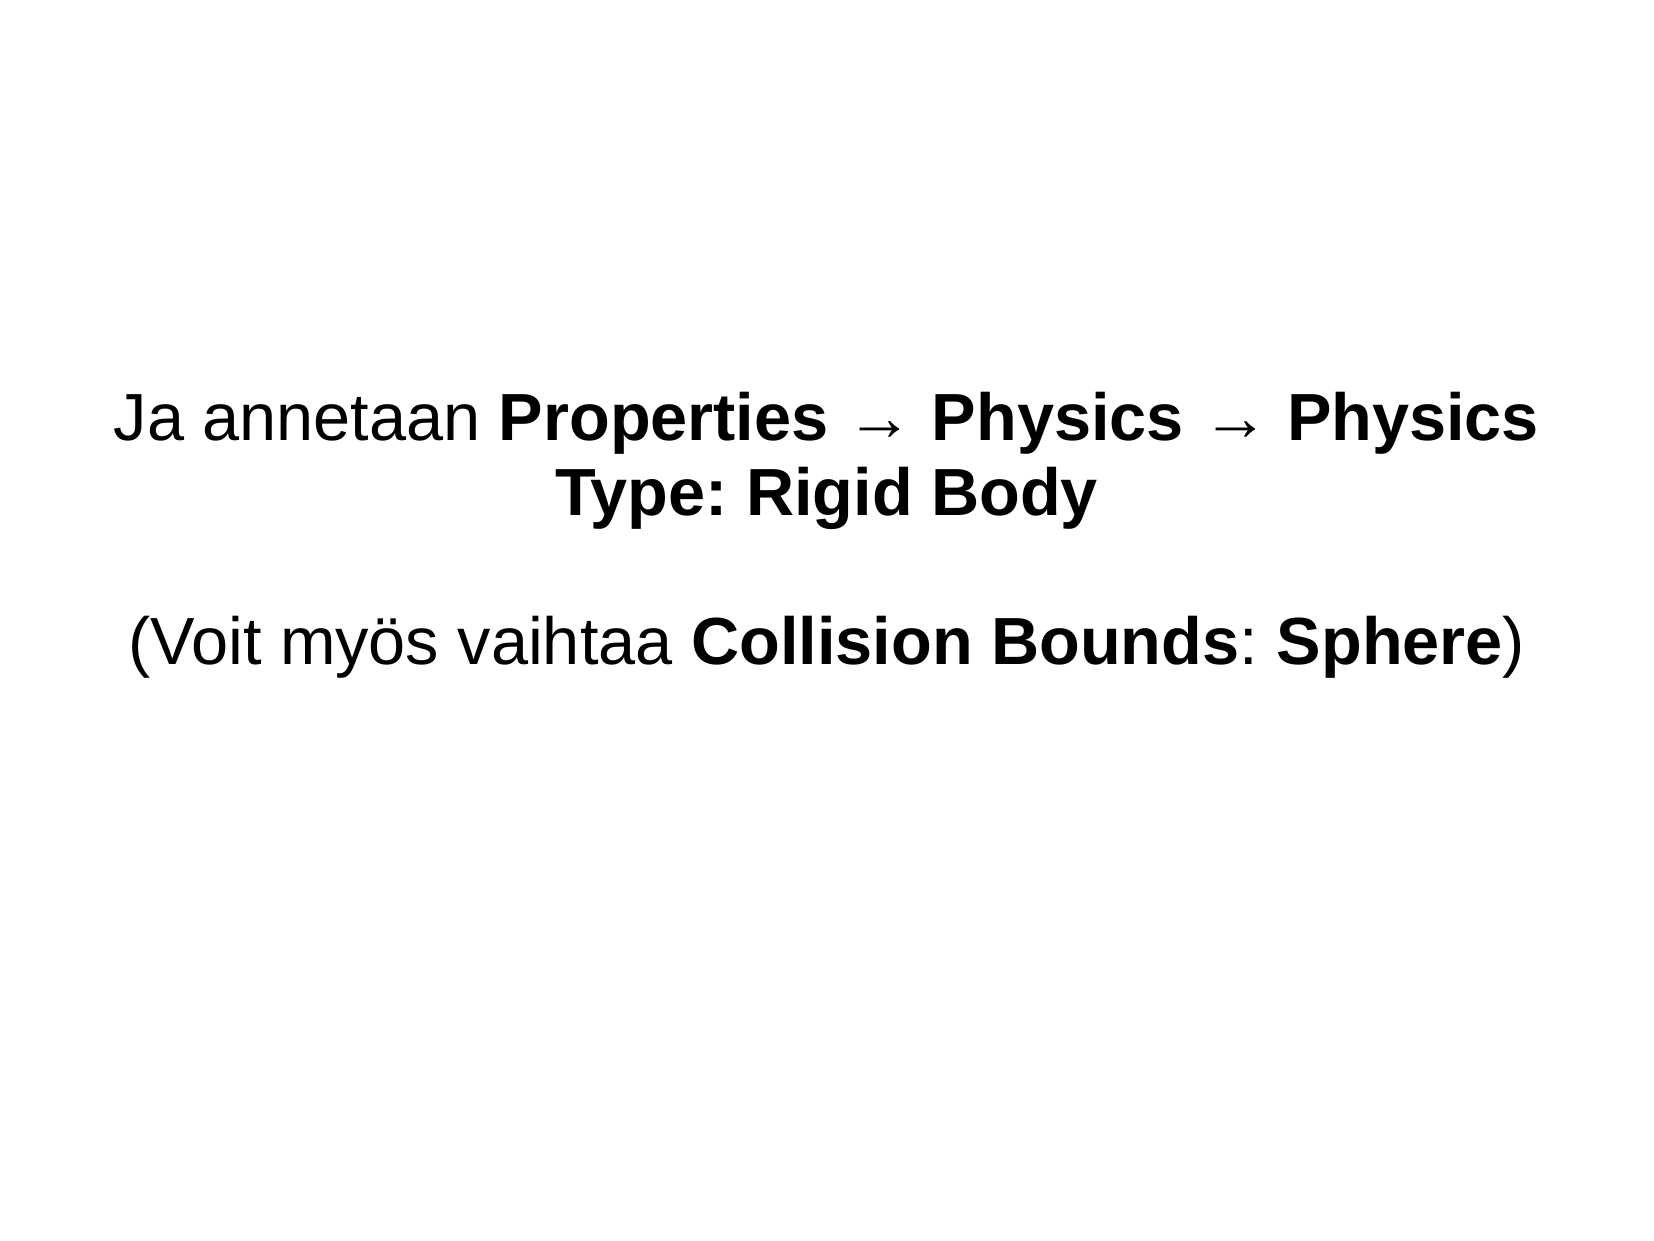

# Ja annetaan Properties → Physics → Physics Type: Rigid Body
(Voit myös vaihtaa Collision Bounds: Sphere)